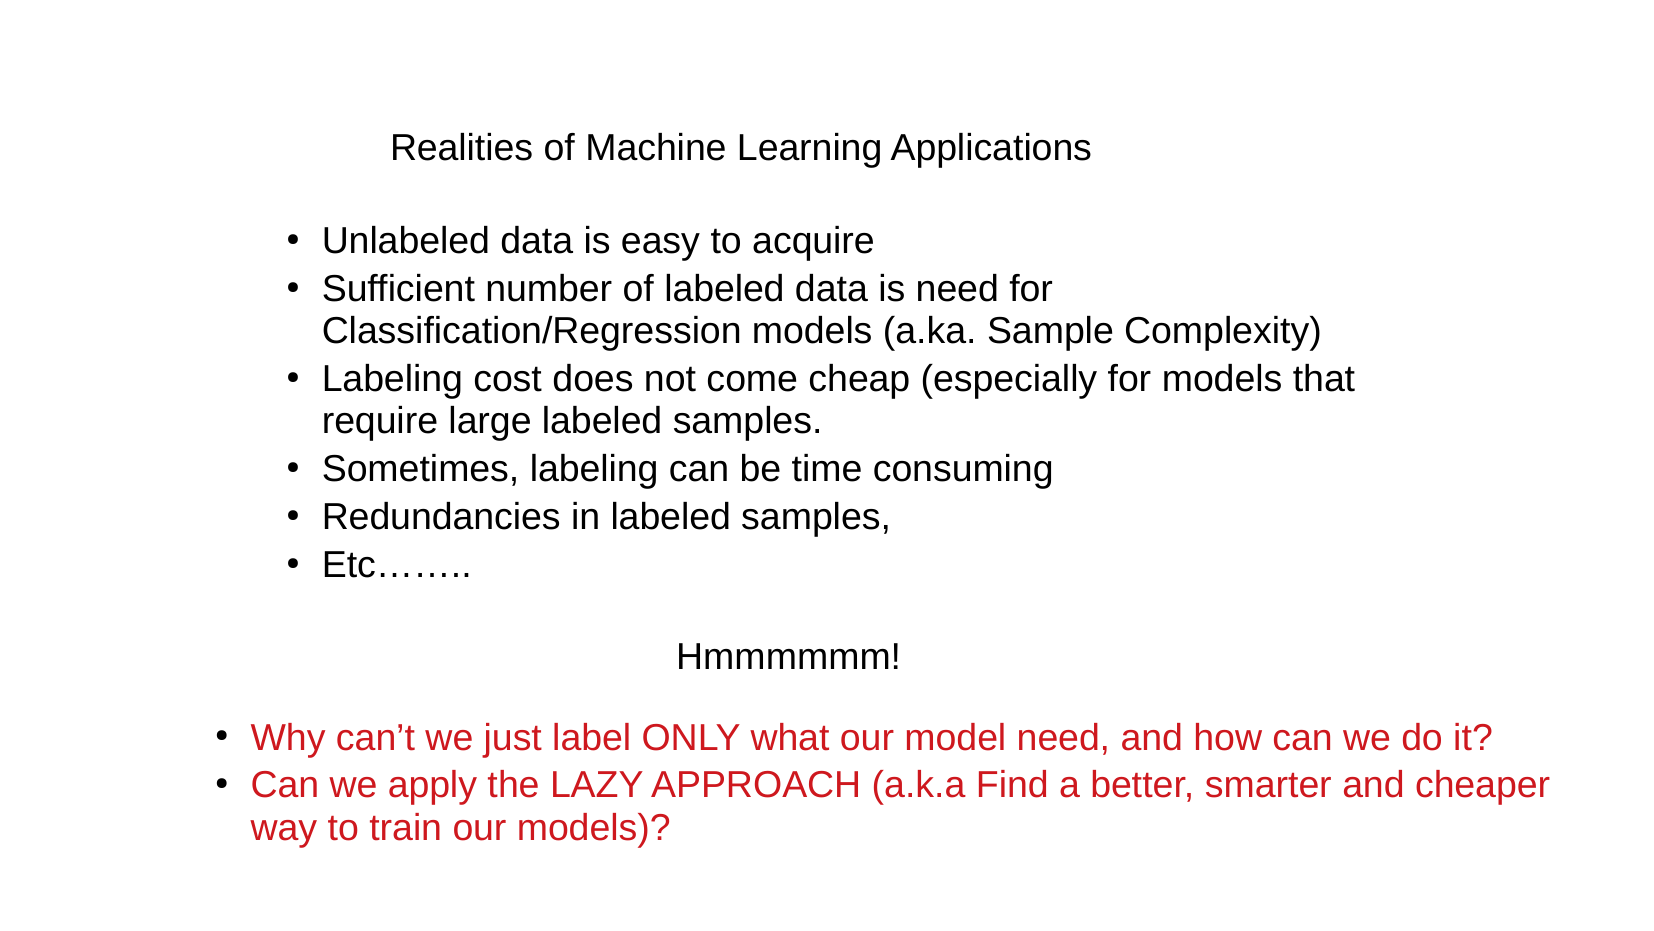

Realities of Machine Learning Applications
Unlabeled data is easy to acquire
Sufficient number of labeled data is need for Classification/Regression models (a.ka. Sample Complexity)
Labeling cost does not come cheap (especially for models that require large labeled samples.
Sometimes, labeling can be time consuming
Redundancies in labeled samples,
Etc……..
Hmmmmmm!
Why can’t we just label ONLY what our model need, and how can we do it?
Can we apply the LAZY APPROACH (a.k.a Find a better, smarter and cheaper way to train our models)?
3